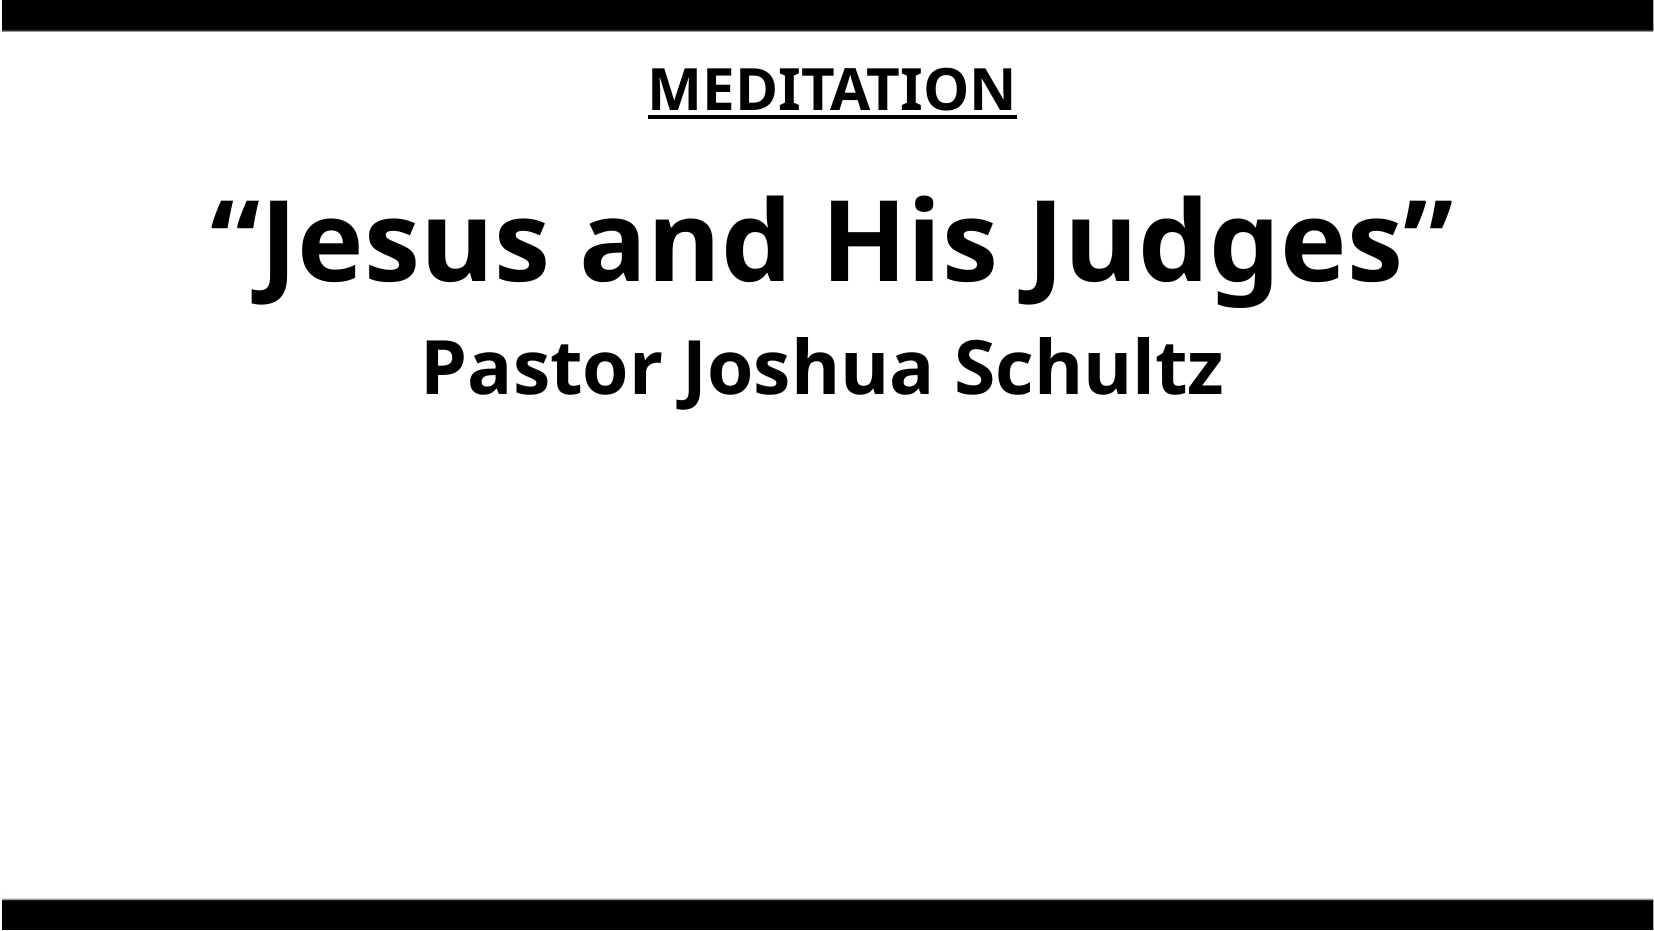

MEDITATION
“Jesus and His Judges”
Pastor Joshua Schultz